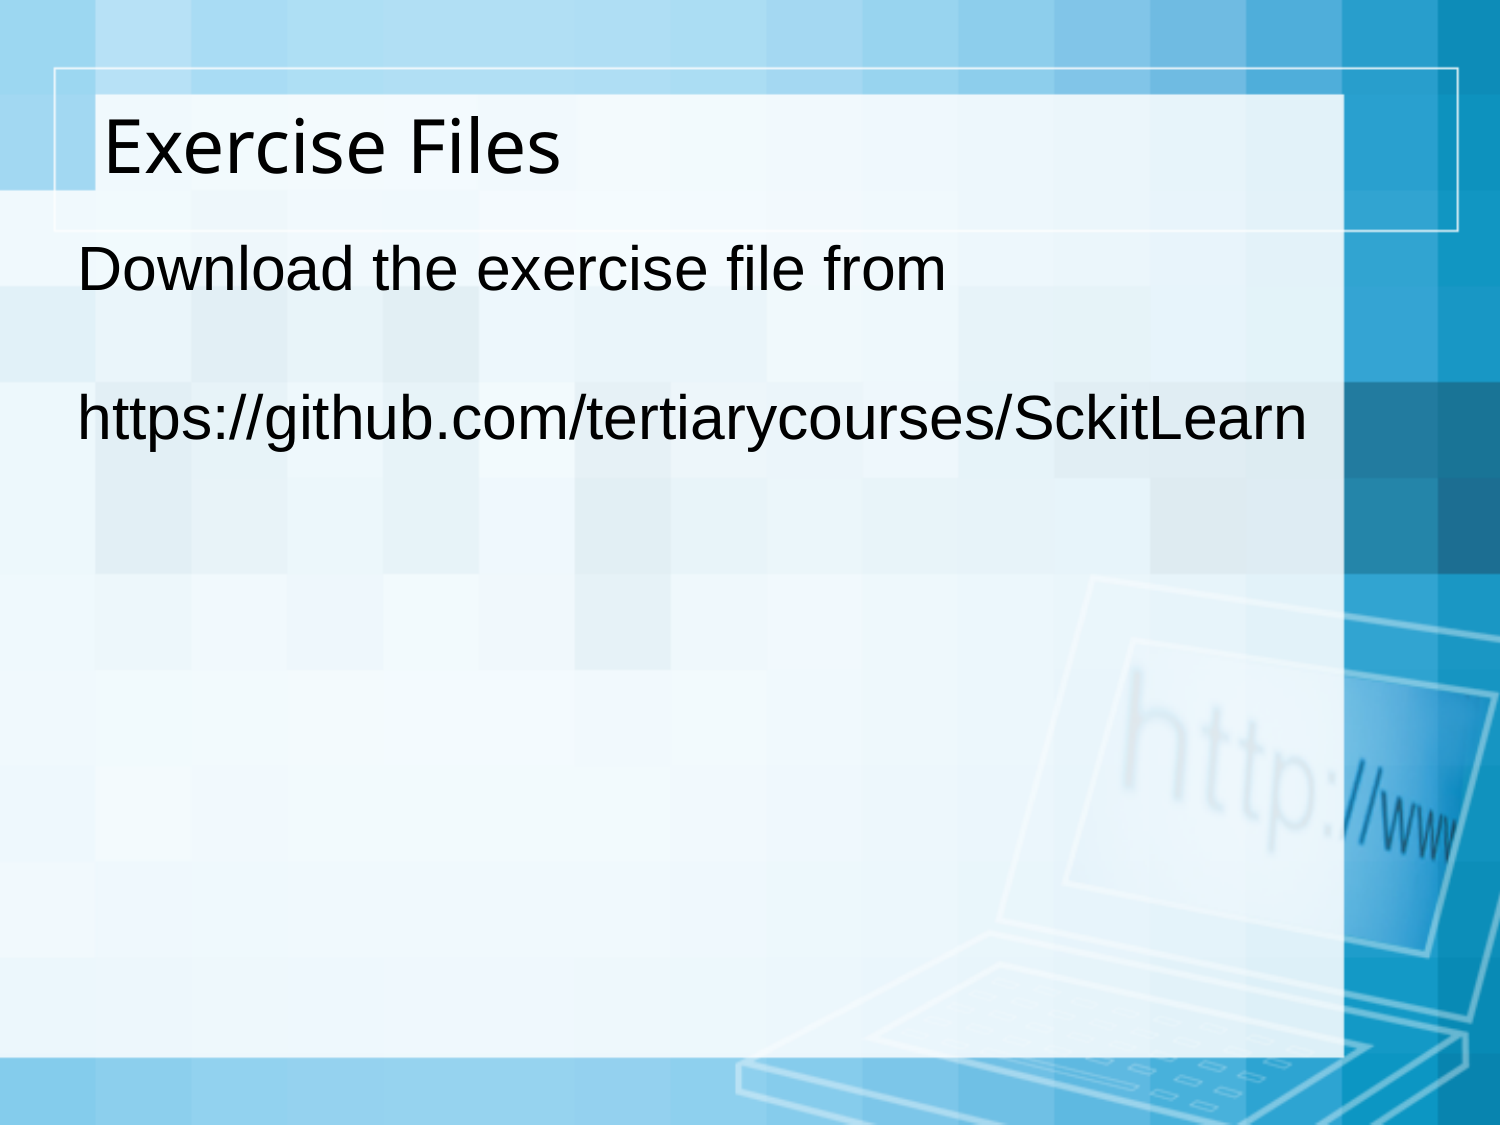

# Exercise Files
Download the exercise file from
https://github.com/tertiarycourses/SckitLearn